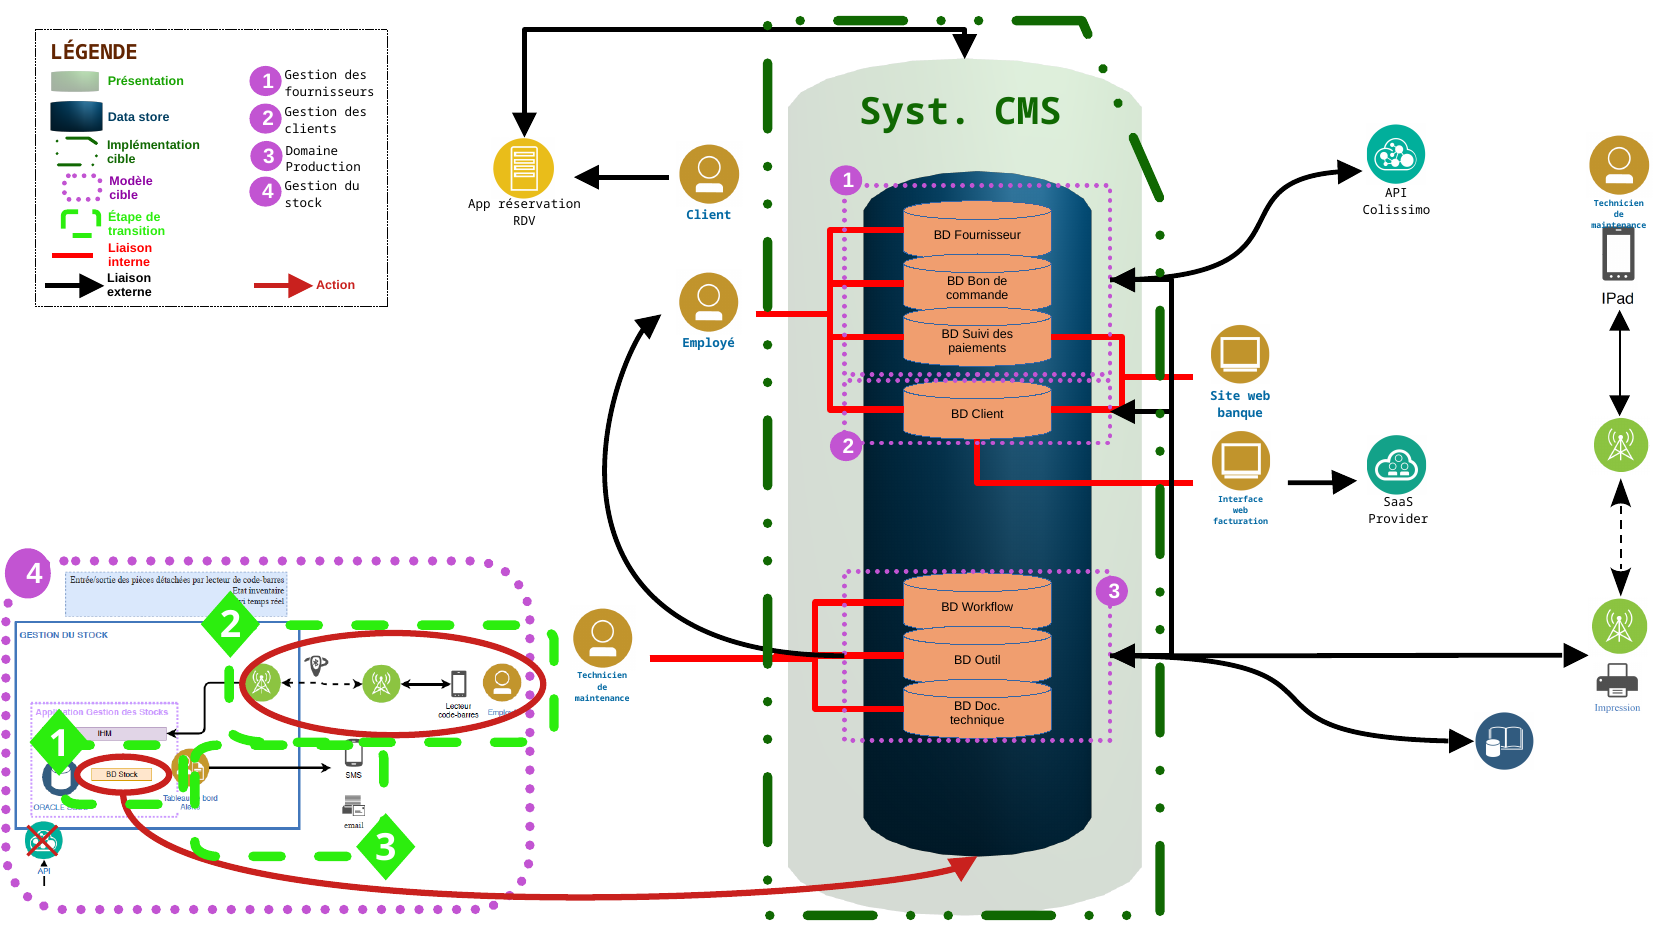

LÉGENDE
Gestion des
fournisseurs
1
Présentation
Gestion des
clients
2
Data store
Implémentation
cible
Modèle
cible
Étape de
transition
Liaison interne
Liaison externe
Action
Domaine
Production
3
Syst. CMS
API
Colissimo
Technicien de maintenance
App réservation
RDV
Client
1
Gestion du
stock
4
BD Fournisseur
BD Bon de commande
Employé
BD Suivi des paiements
Site web banque
BD Client
2
Interface web facturation
SaaS
Provider
4
BD Workflow
3
2
Technicien de maintenance
BD Outil
BD Doc.
technique
1
3